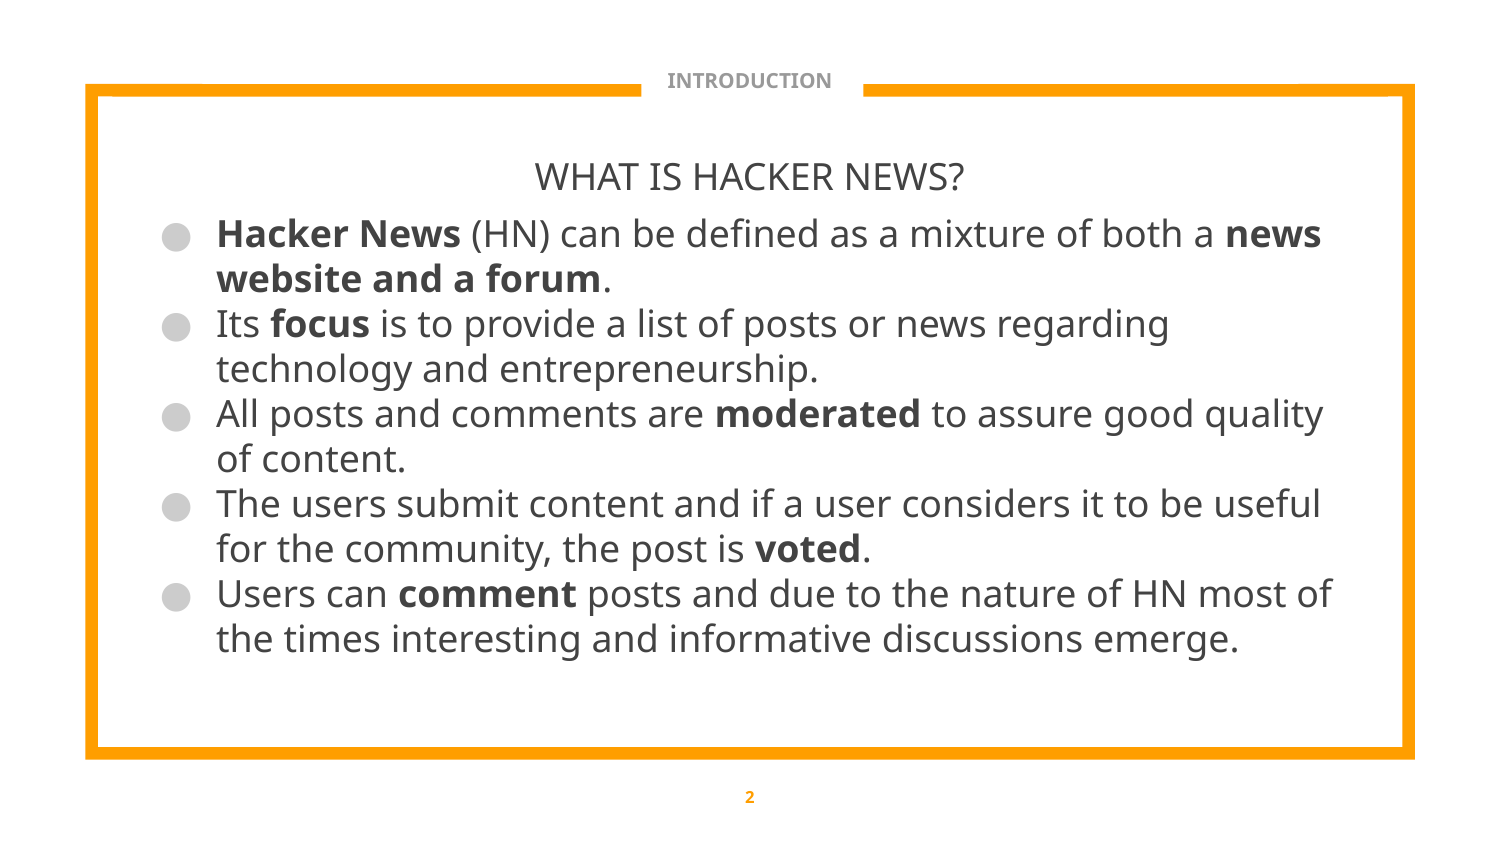

# INTRODUCTION
WHAT IS HACKER NEWS?
Hacker News (HN) can be defined as a mixture of both a news website and a forum.
Its focus is to provide a list of posts or news regarding technology and entrepreneurship.
All posts and comments are moderated to assure good quality of content.
The users submit content and if a user considers it to be useful for the community, the post is voted.
Users can comment posts and due to the nature of HN most of the times interesting and informative discussions emerge.